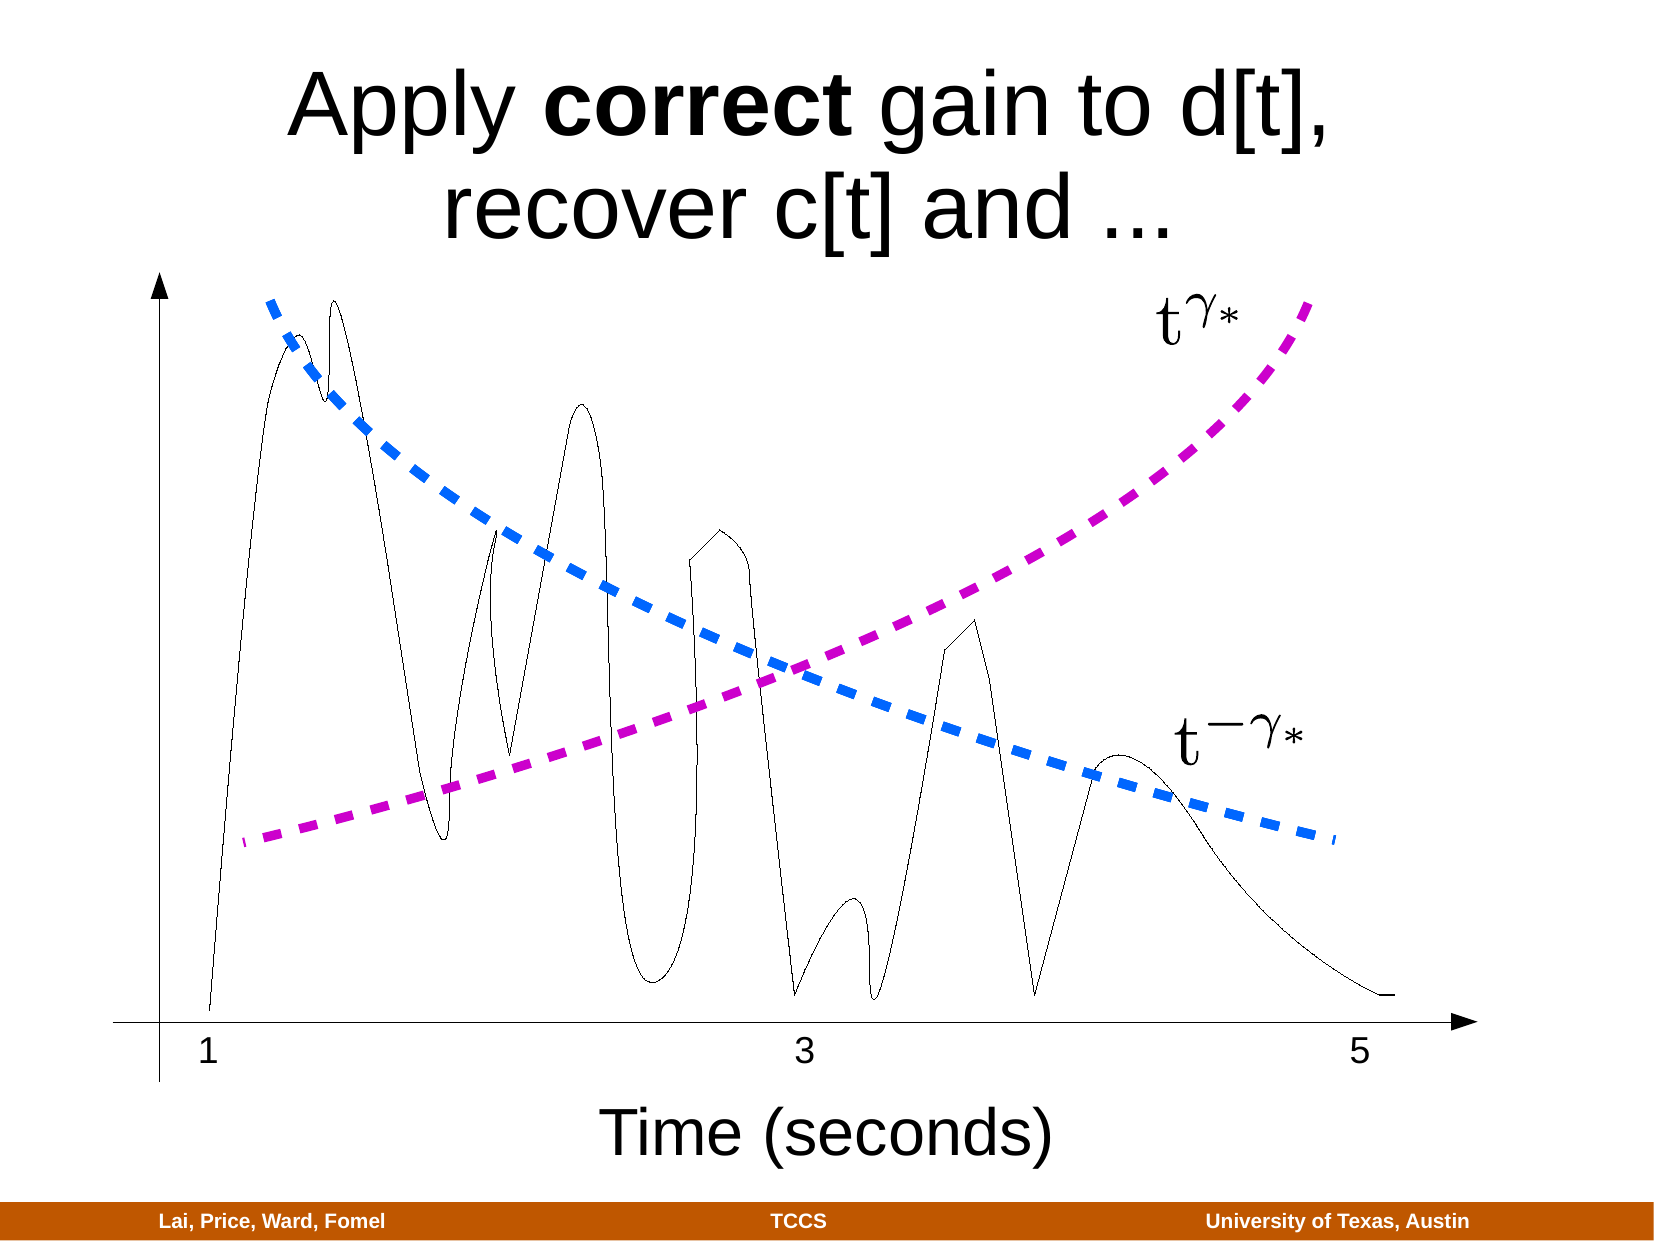

Apply correct gain to d[t],
recover c[t] and ...
1
3
5
Time (seconds)